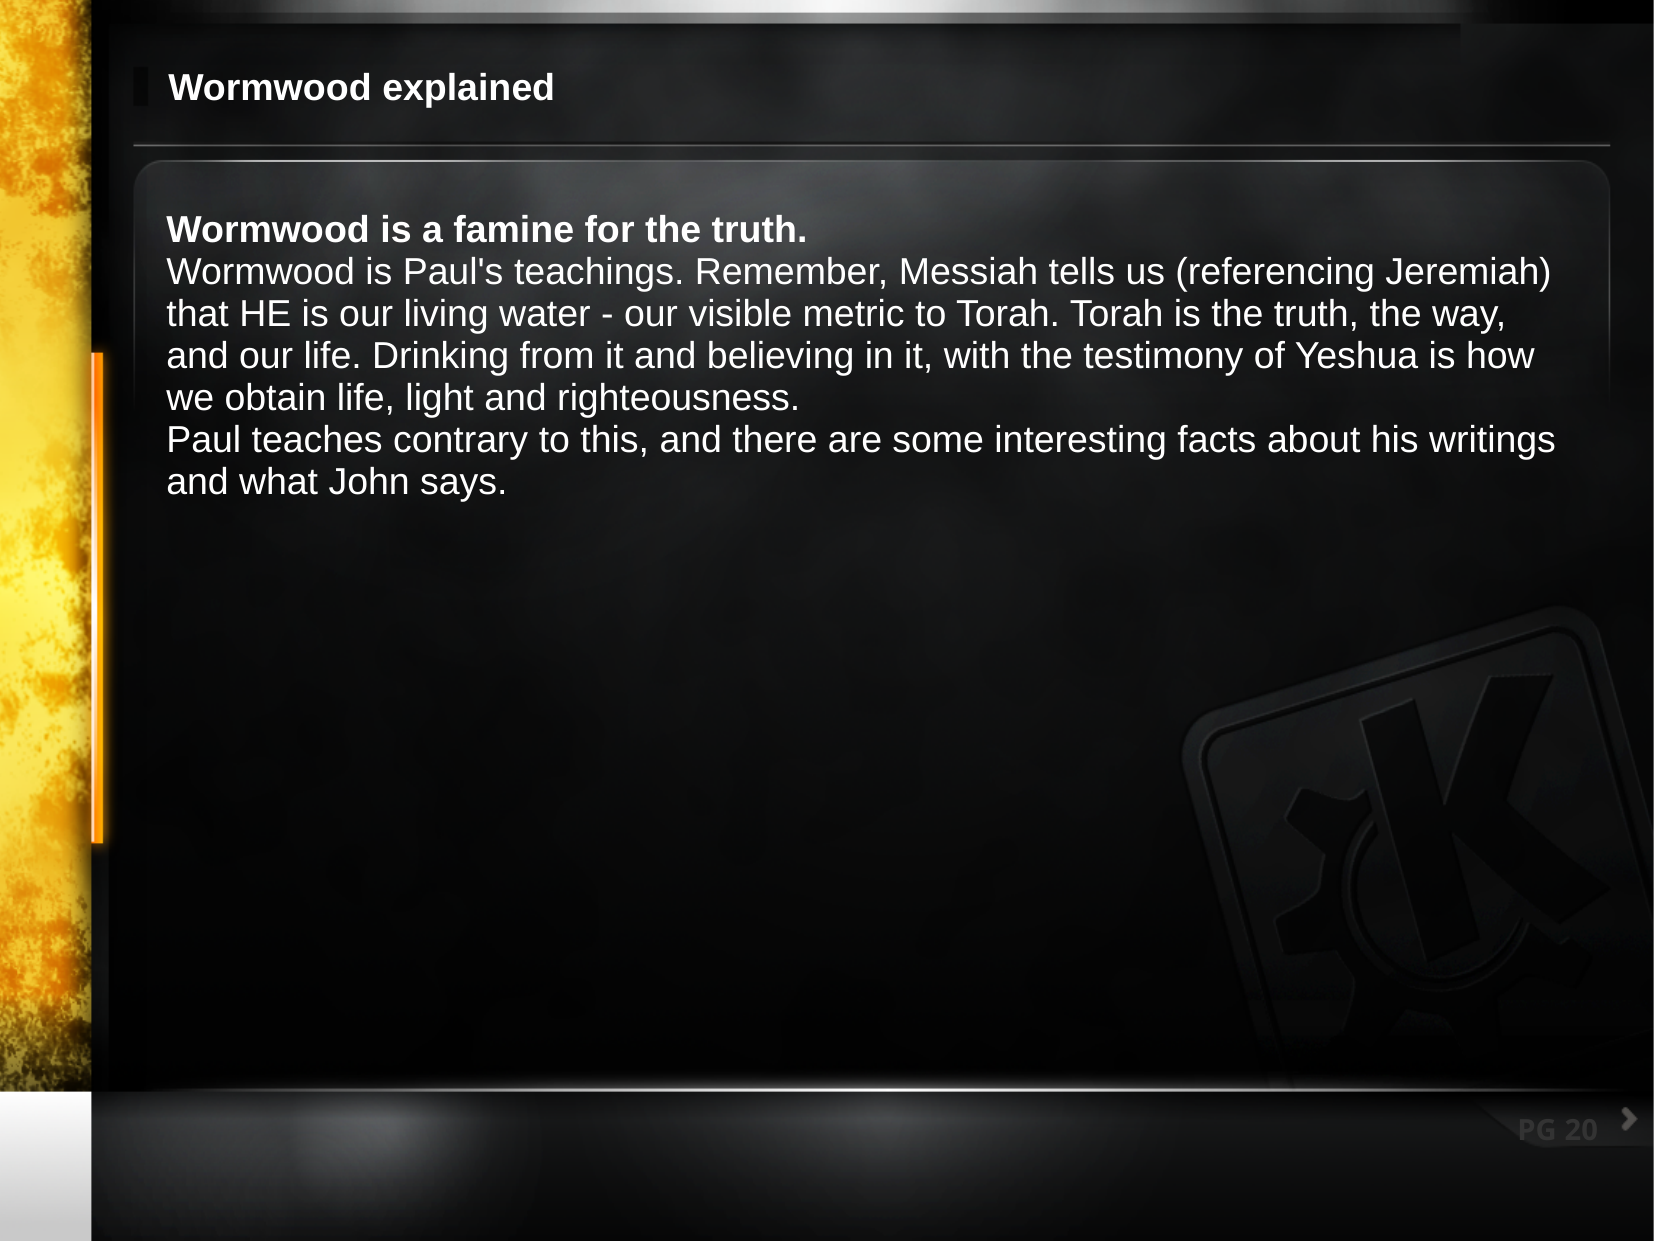

Wormwood explained
Wormwood is a famine for the truth.
Wormwood is Paul's teachings. Remember, Messiah tells us (referencing Jeremiah) that HE is our living water - our visible metric to Torah. Torah is the truth, the way, and our life. Drinking from it and believing in it, with the testimony of Yeshua is how we obtain life, light and righteousness.
Paul teaches contrary to this, and there are some interesting facts about his writings and what John says.